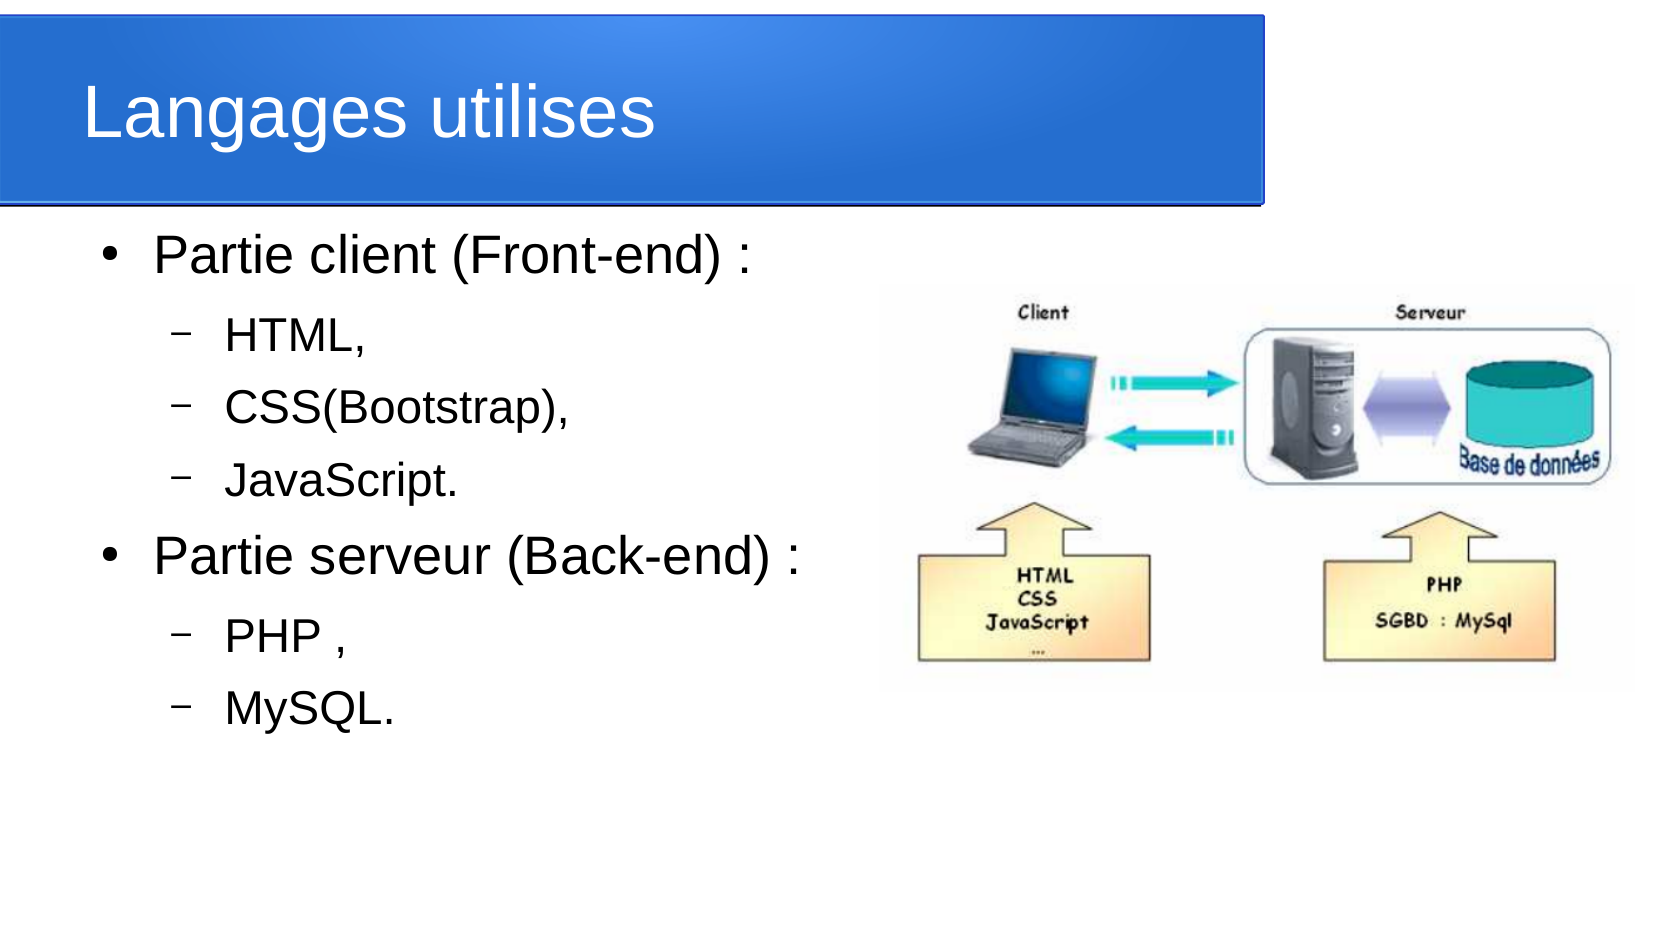

# Langages utilises
Partie client (Front-end) :
HTML,
CSS(Bootstrap),
JavaScript.
Partie serveur (Back-end) :
PHP ,
MySQL.